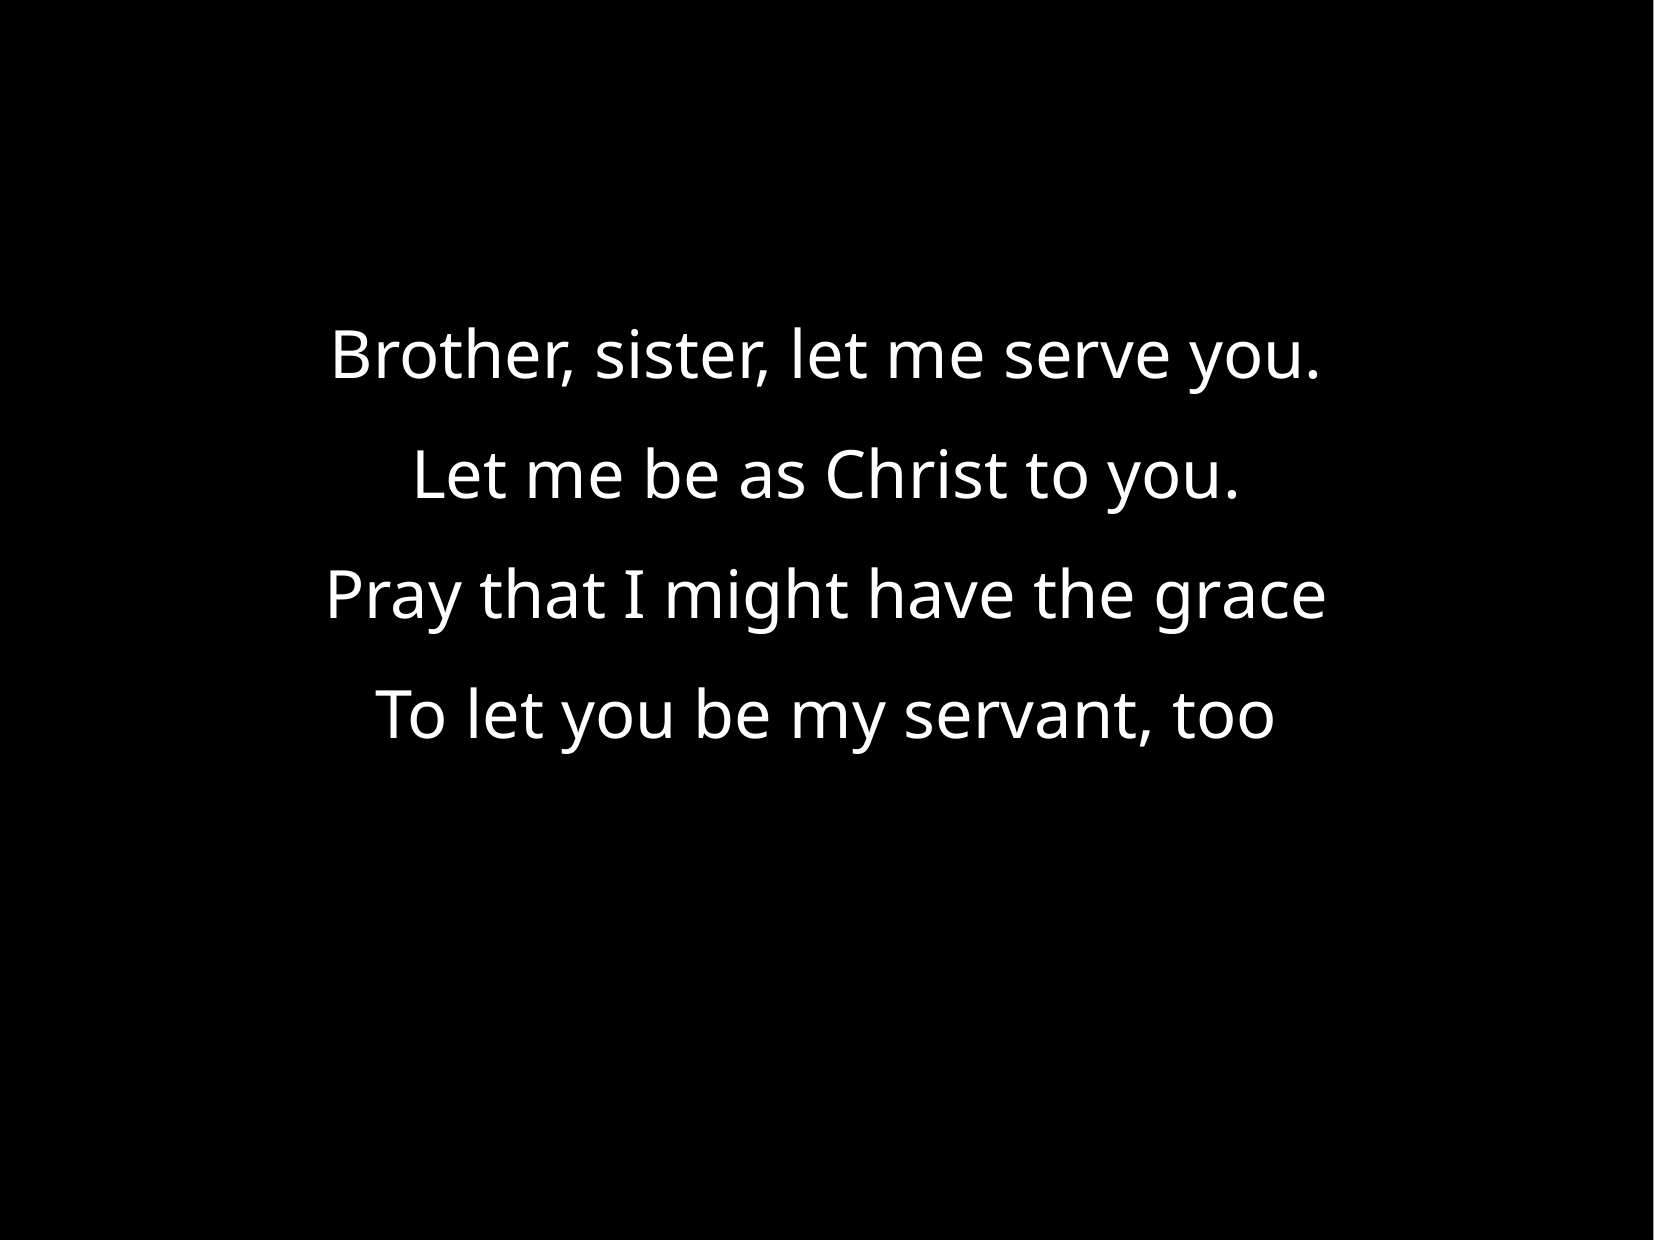

#
Brother, sister, let me serve you.
Let me be as Christ to you.
Pray that I might have the grace
To let you be my servant, too